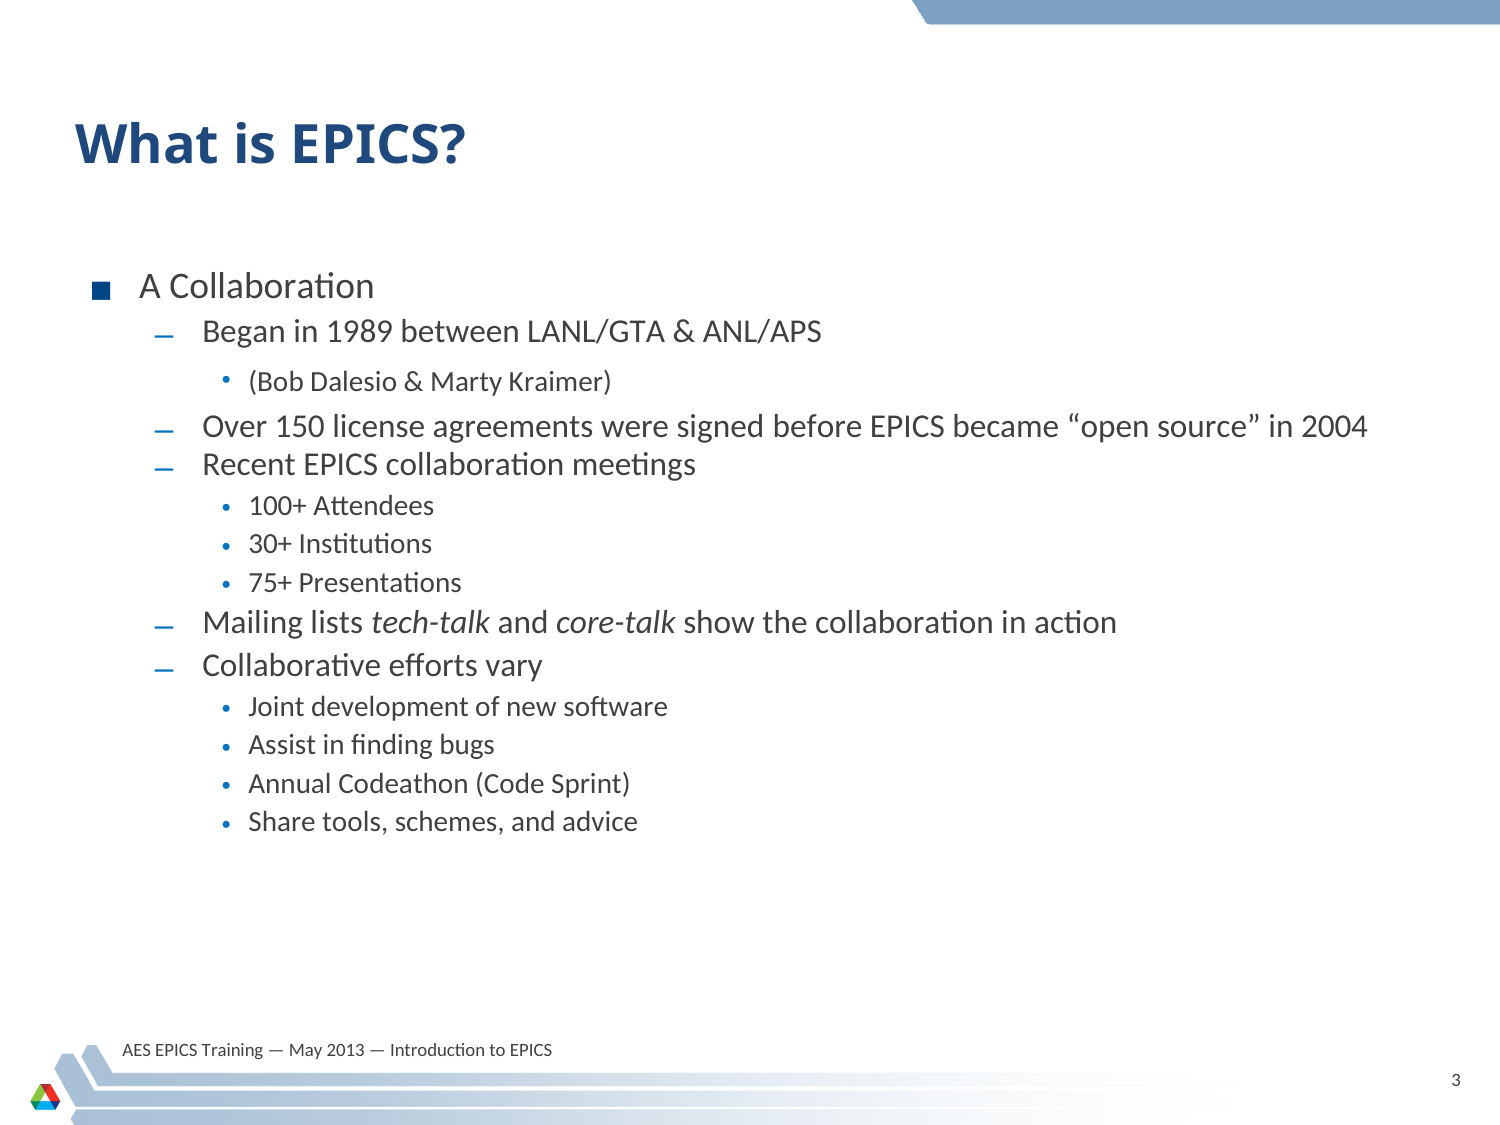

# What is EPICS?
A Collaboration
Began in 1989 between LANL/GTA & ANL/APS
(Bob Dalesio & Marty Kraimer)‏
Over 150 license agreements were signed before EPICS became “open source” in 2004
Recent EPICS collaboration meetings
100+ Attendees
30+ Institutions
75+ Presentations
Mailing lists tech-talk and core-talk show the collaboration in action
Collaborative efforts vary
Joint development of new software
Assist in finding bugs
Annual Codeathon (Code Sprint)
Share tools, schemes, and advice
AES EPICS Training — May 2013 — Introduction to EPICS
3